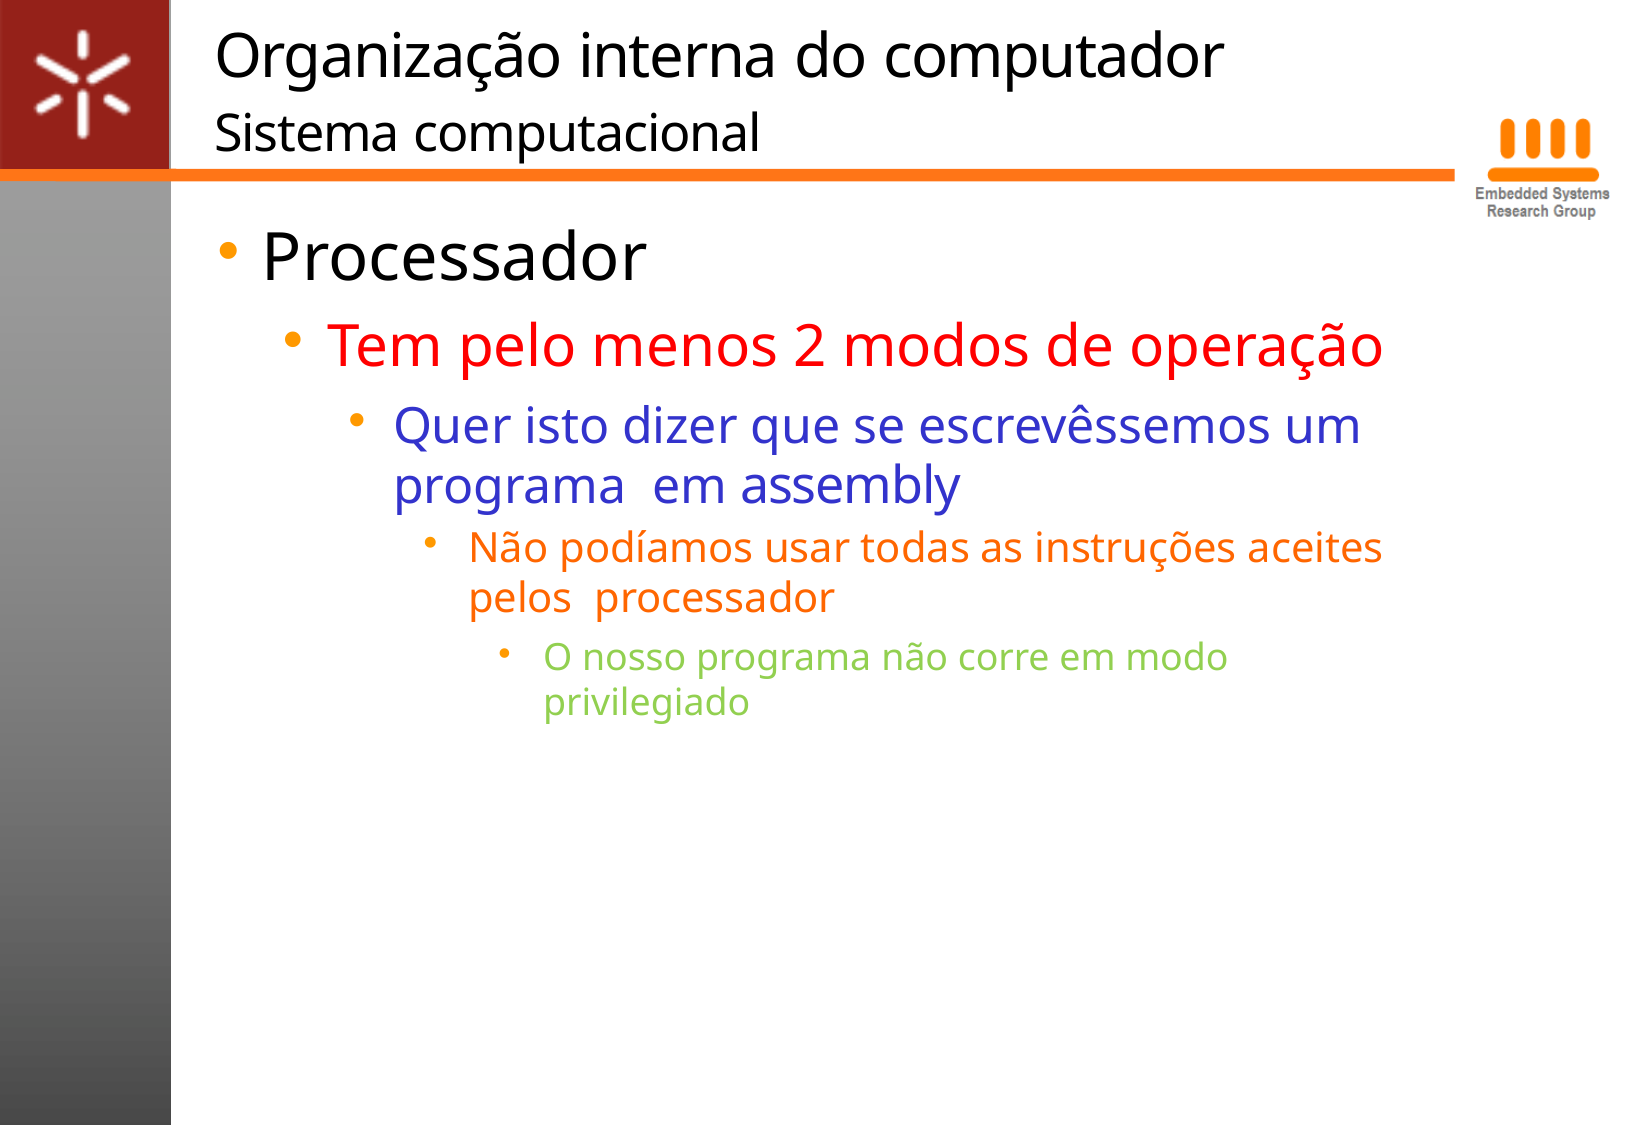

# Organização interna do computador Sistema computacional
Processador
Tem pelo menos 2 modos de operação
Quer isto dizer que se escrevêssemos um programa em assembly
Não podíamos usar todas as instruções aceites pelos processador
O nosso programa não corre em modo privilegiado